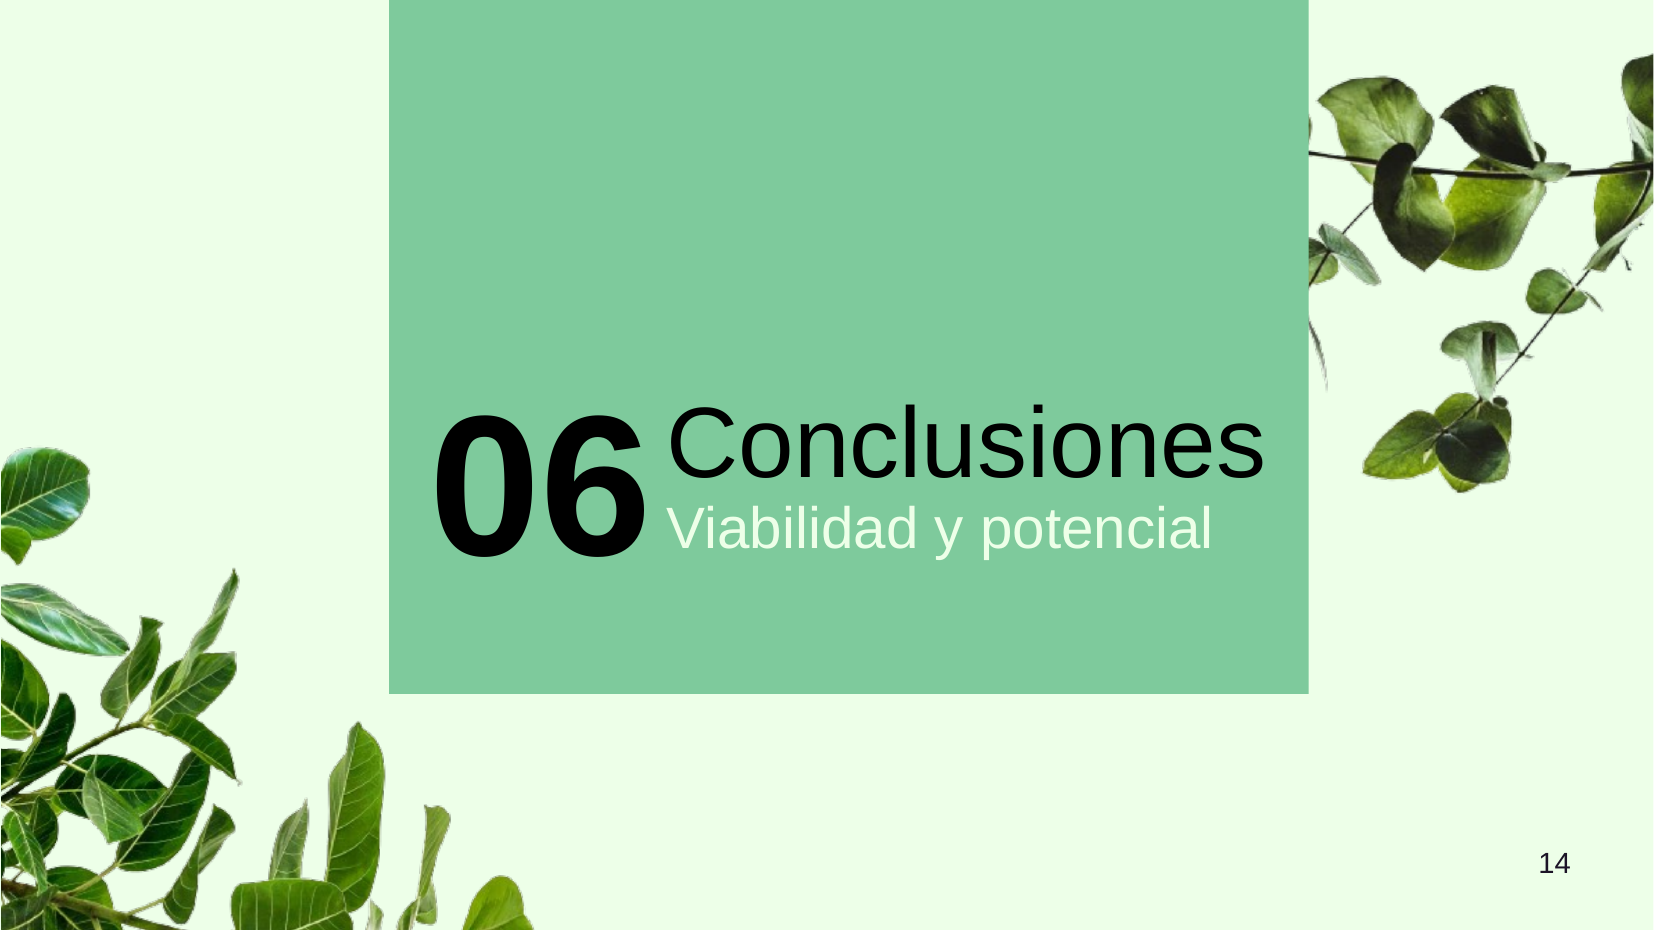

# Conclusiones
06
Viabilidad y potencial
14